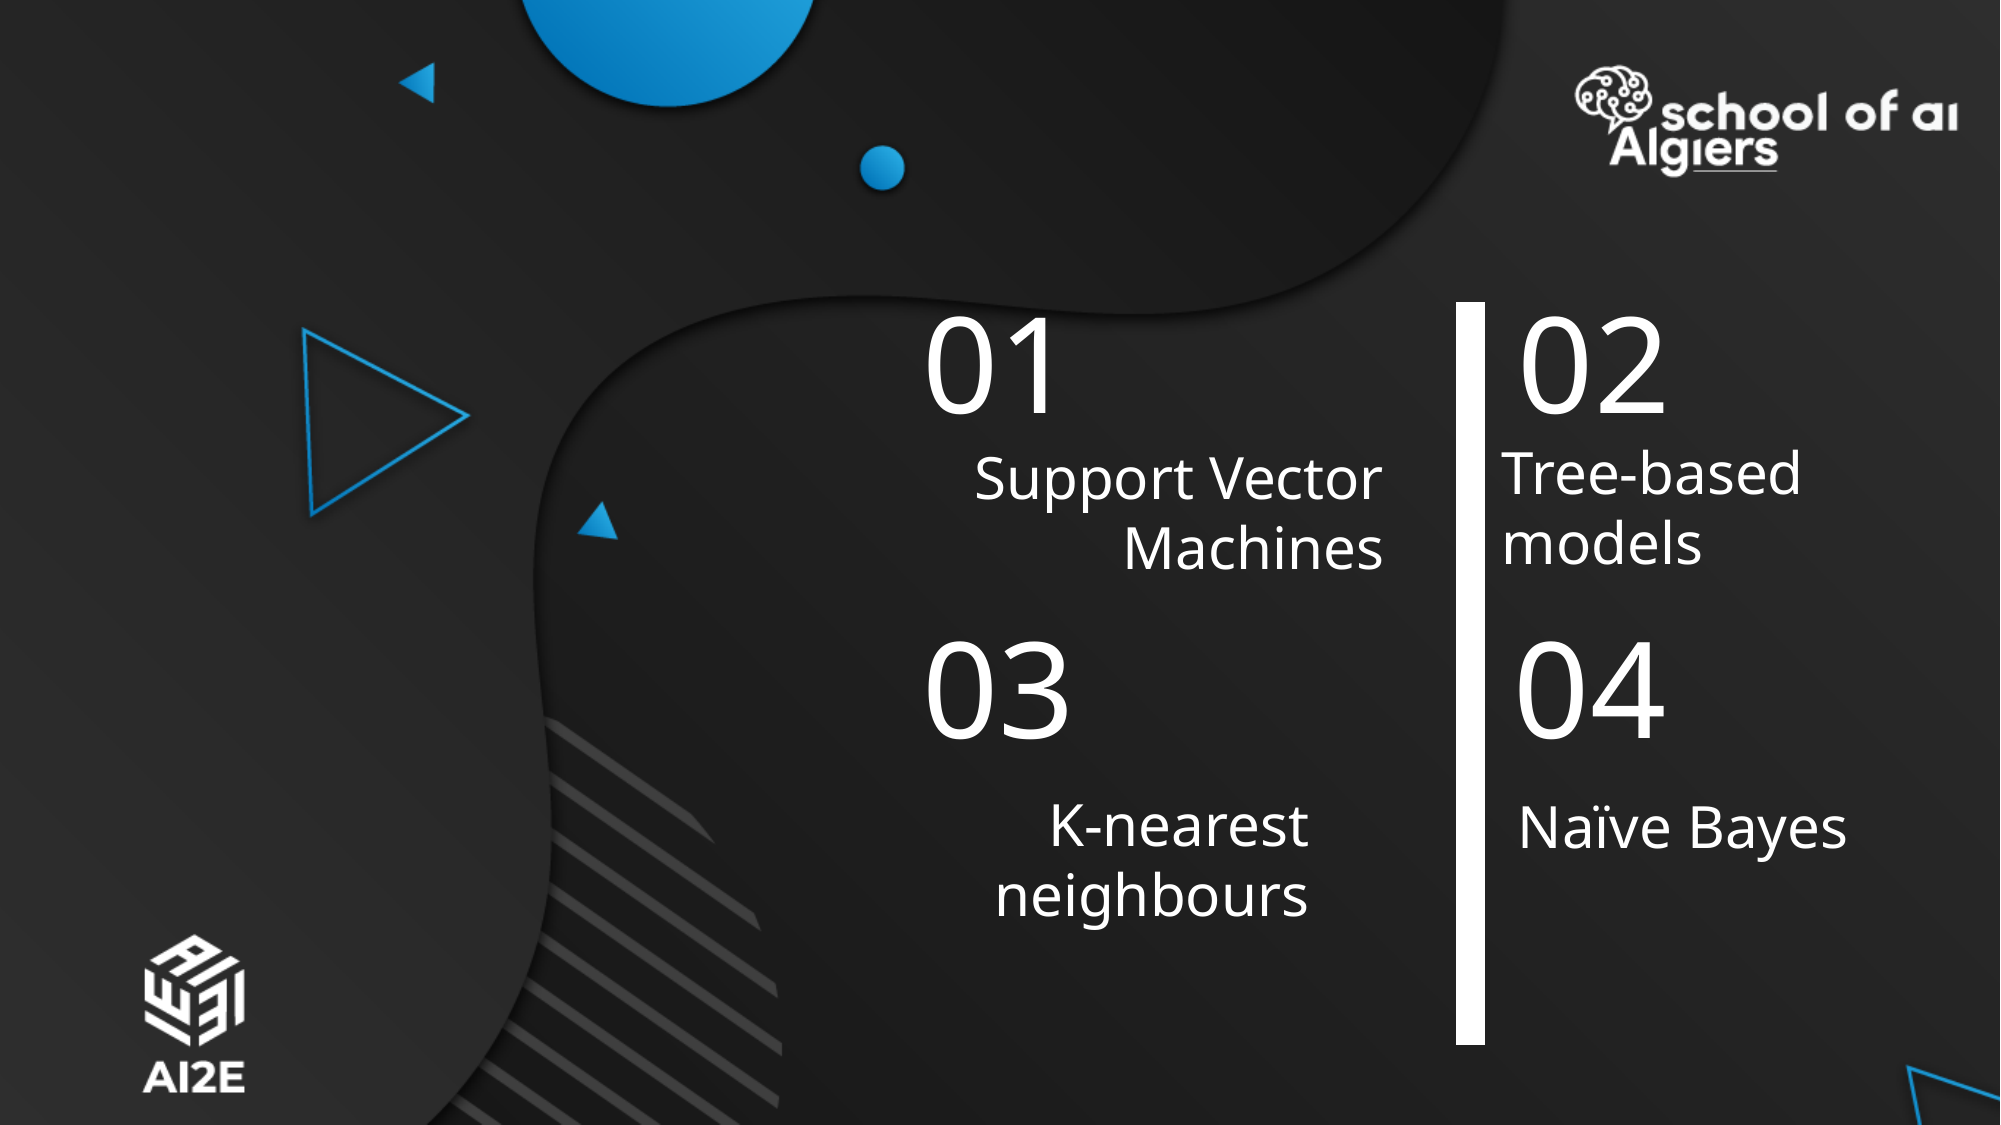

01
02
Tree-based models
# Support Vector Machines
03
04
K-nearest neighbours
Naïve Bayes